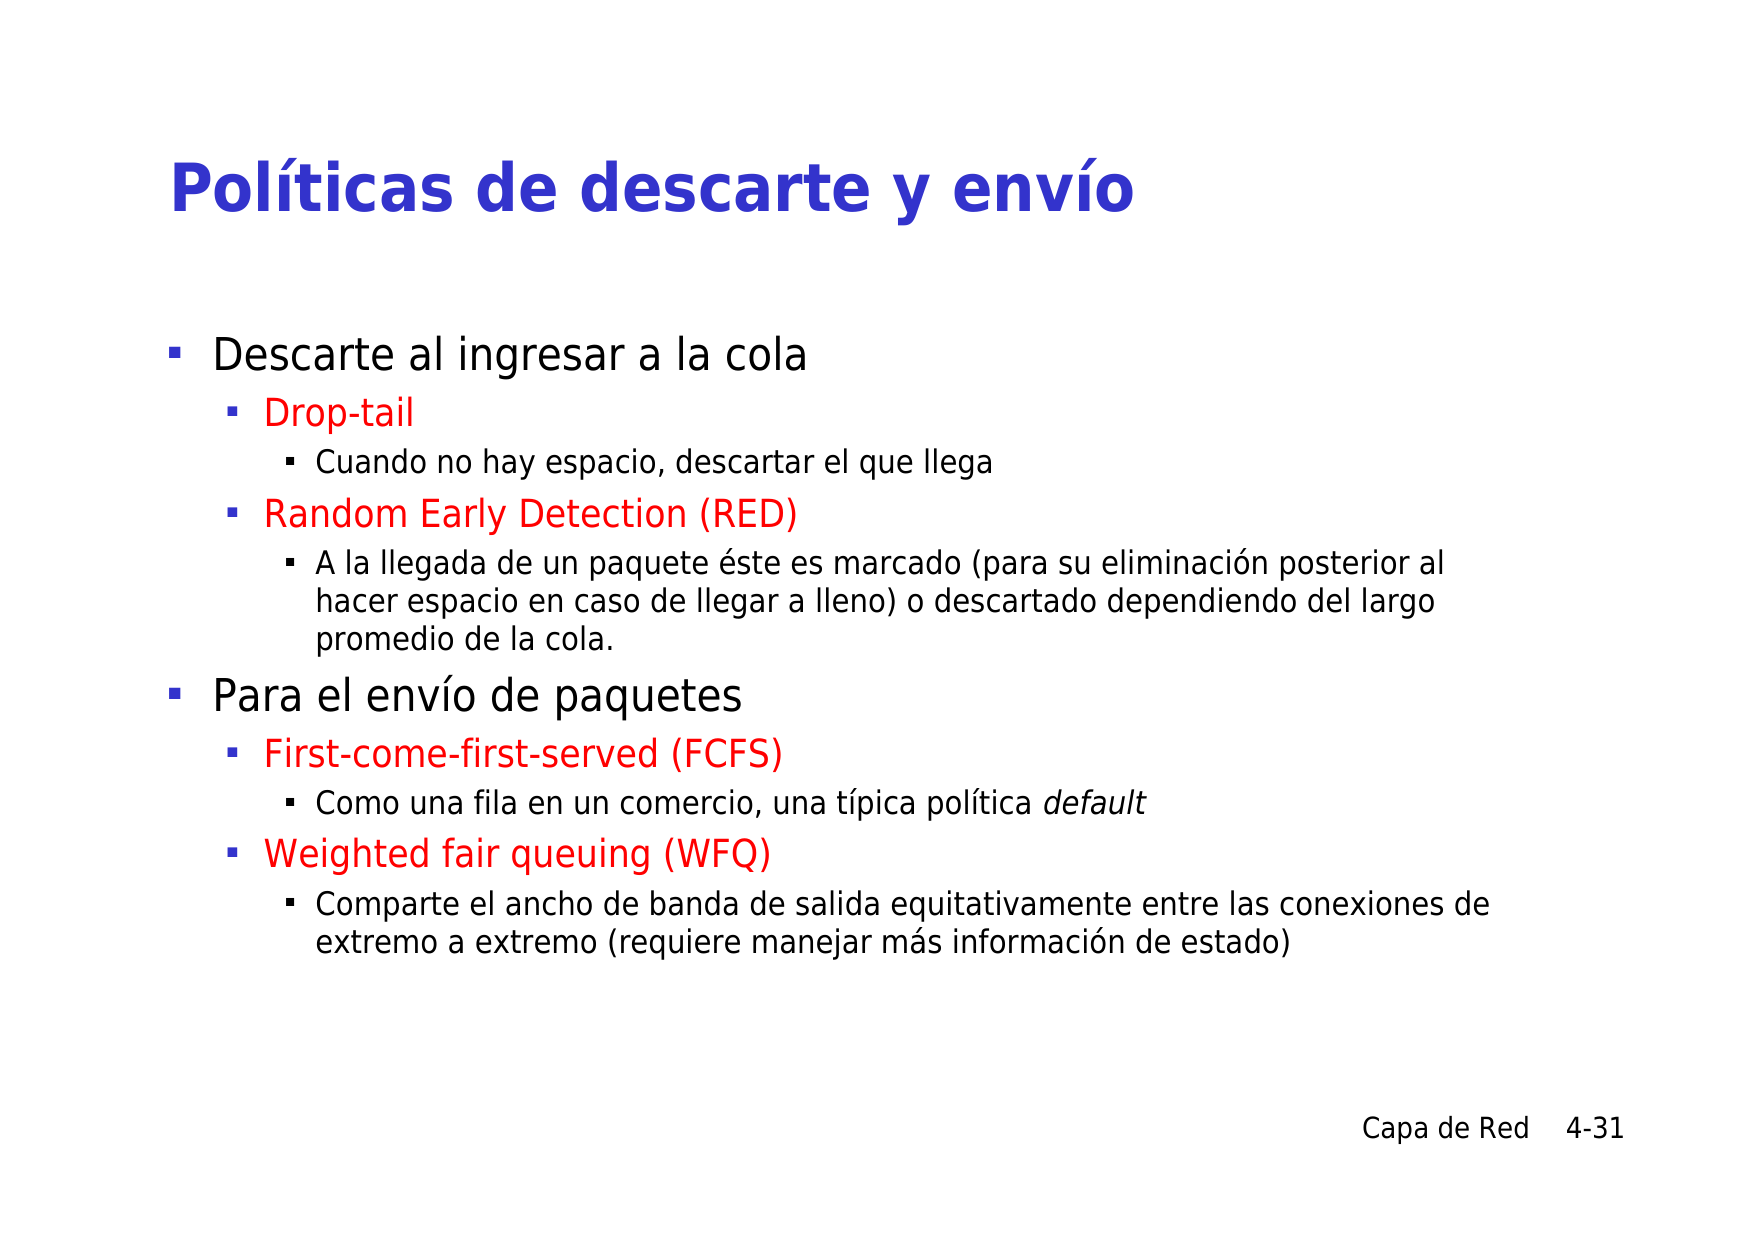

# Políticas de descarte y envío
Descarte al ingresar a la cola
Drop-tail
Cuando no hay espacio, descartar el que llega
Random Early Detection (RED)
A la llegada de un paquete éste es marcado (para su eliminación posterior al hacer espacio en caso de llegar a lleno) o descartado dependiendo del largo promedio de la cola.
Para el envío de paquetes
First-come-first-served (FCFS)
Como una fila en un comercio, una típica política default
Weighted fair queuing (WFQ)
Comparte el ancho de banda de salida equitativamente entre las conexiones de extremo a extremo (requiere manejar más información de estado)